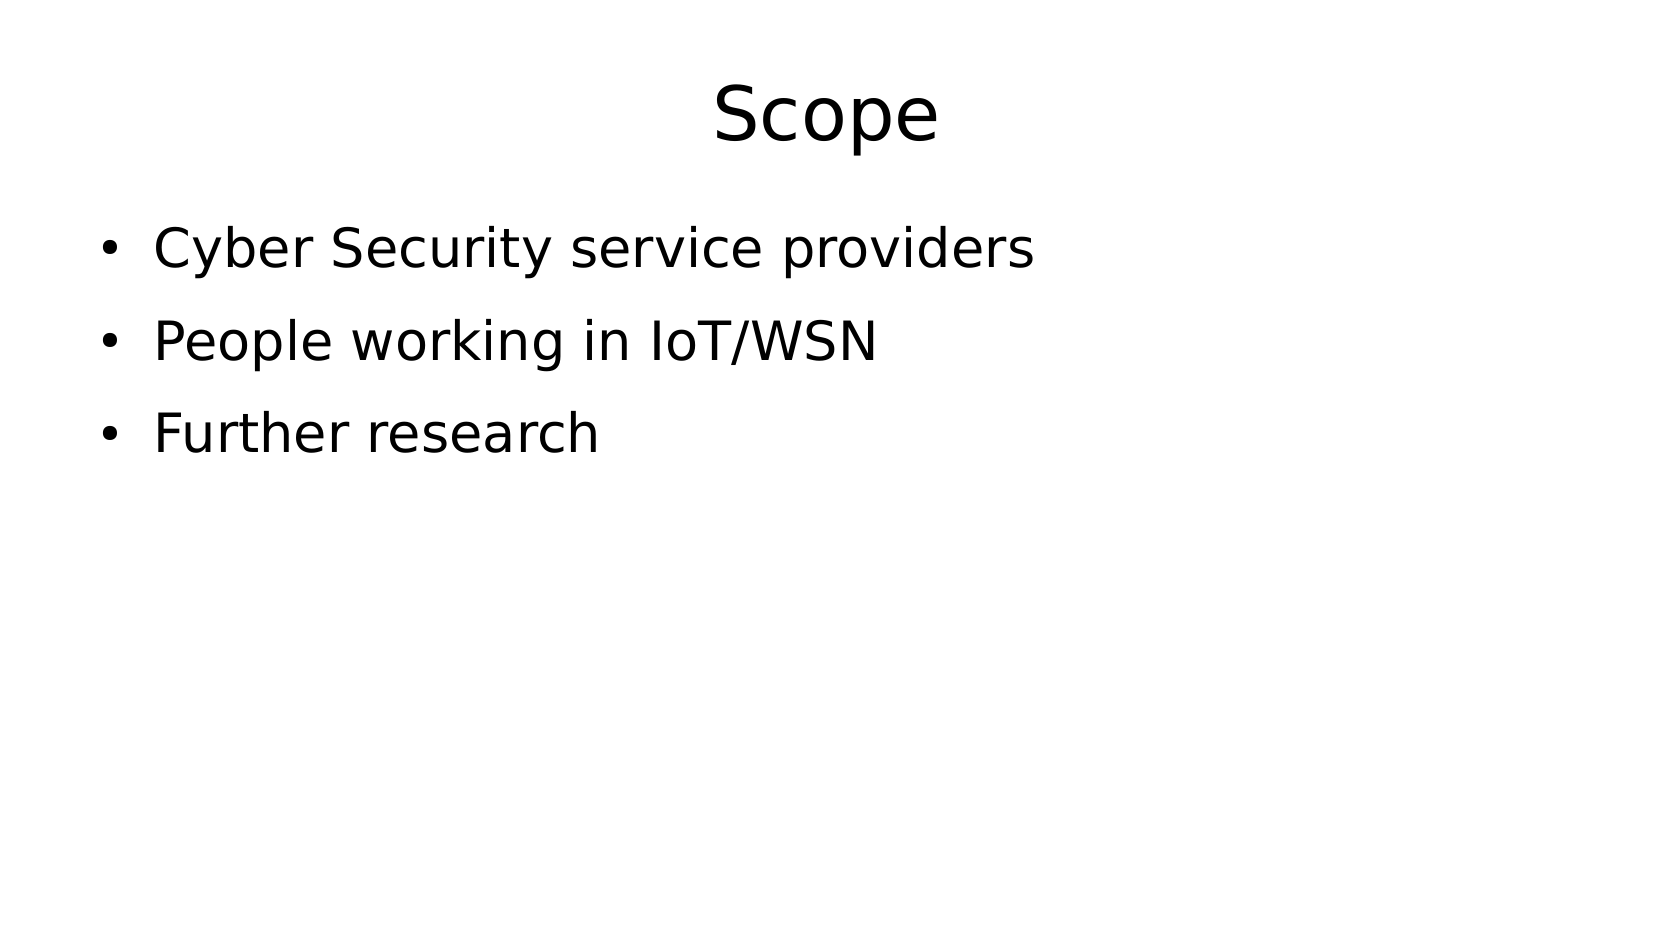

# Scope
Cyber Security service providers
People working in IoT/WSN
Further research